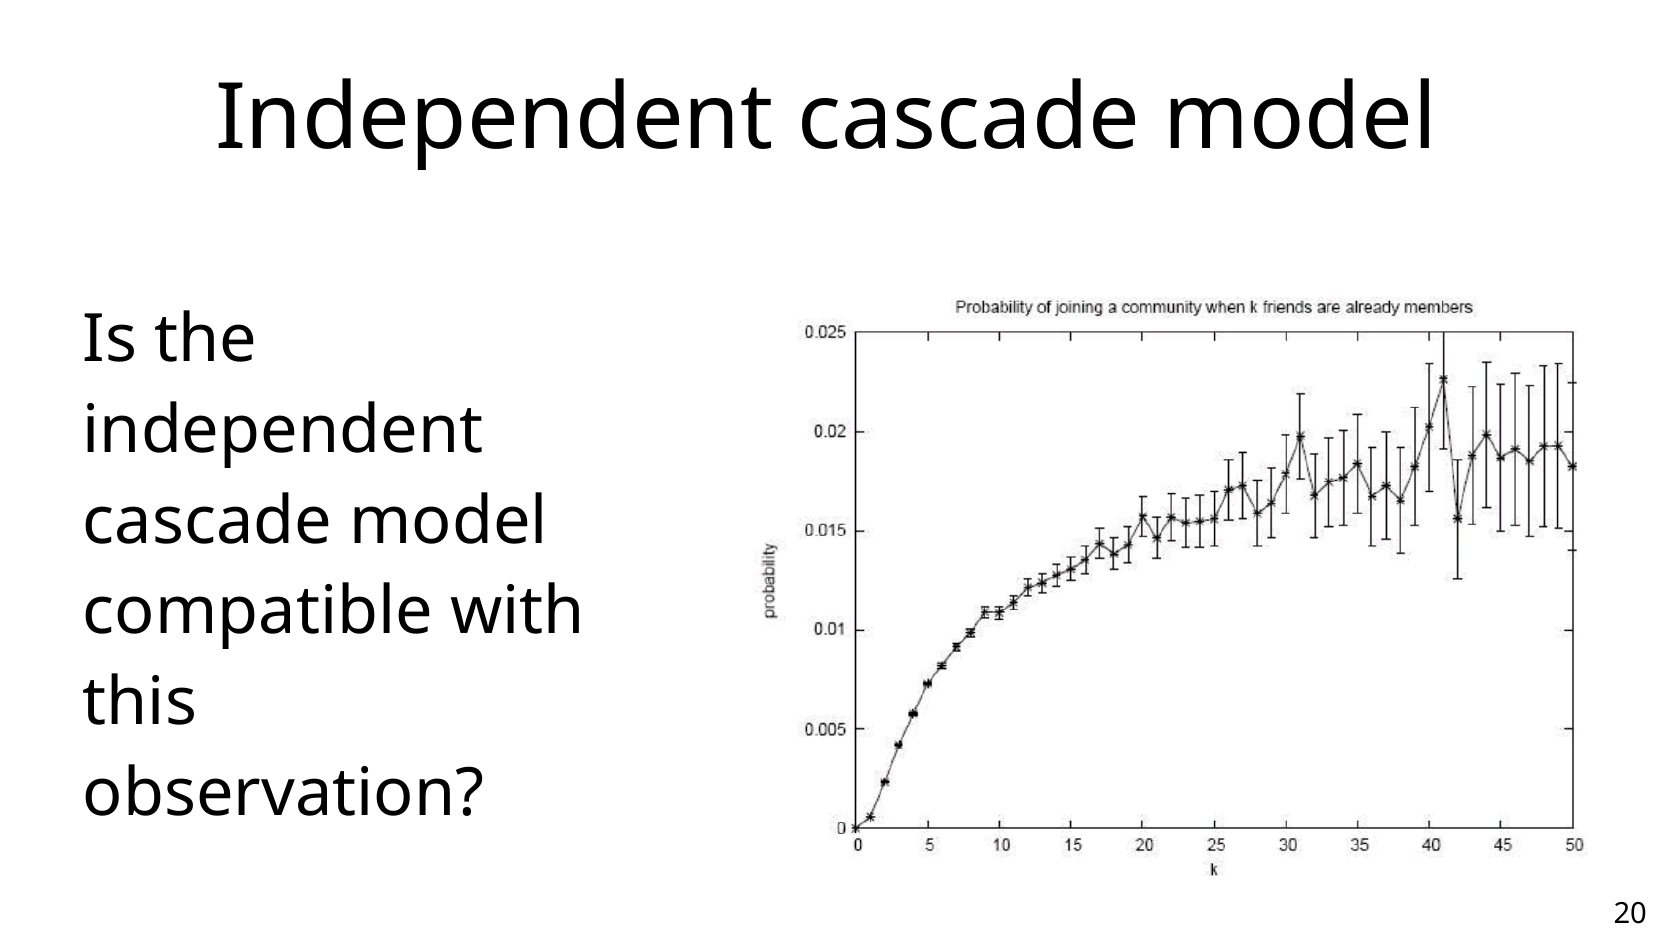

# Independent cascade model
Is the independent cascade model compatible with this observation?
20